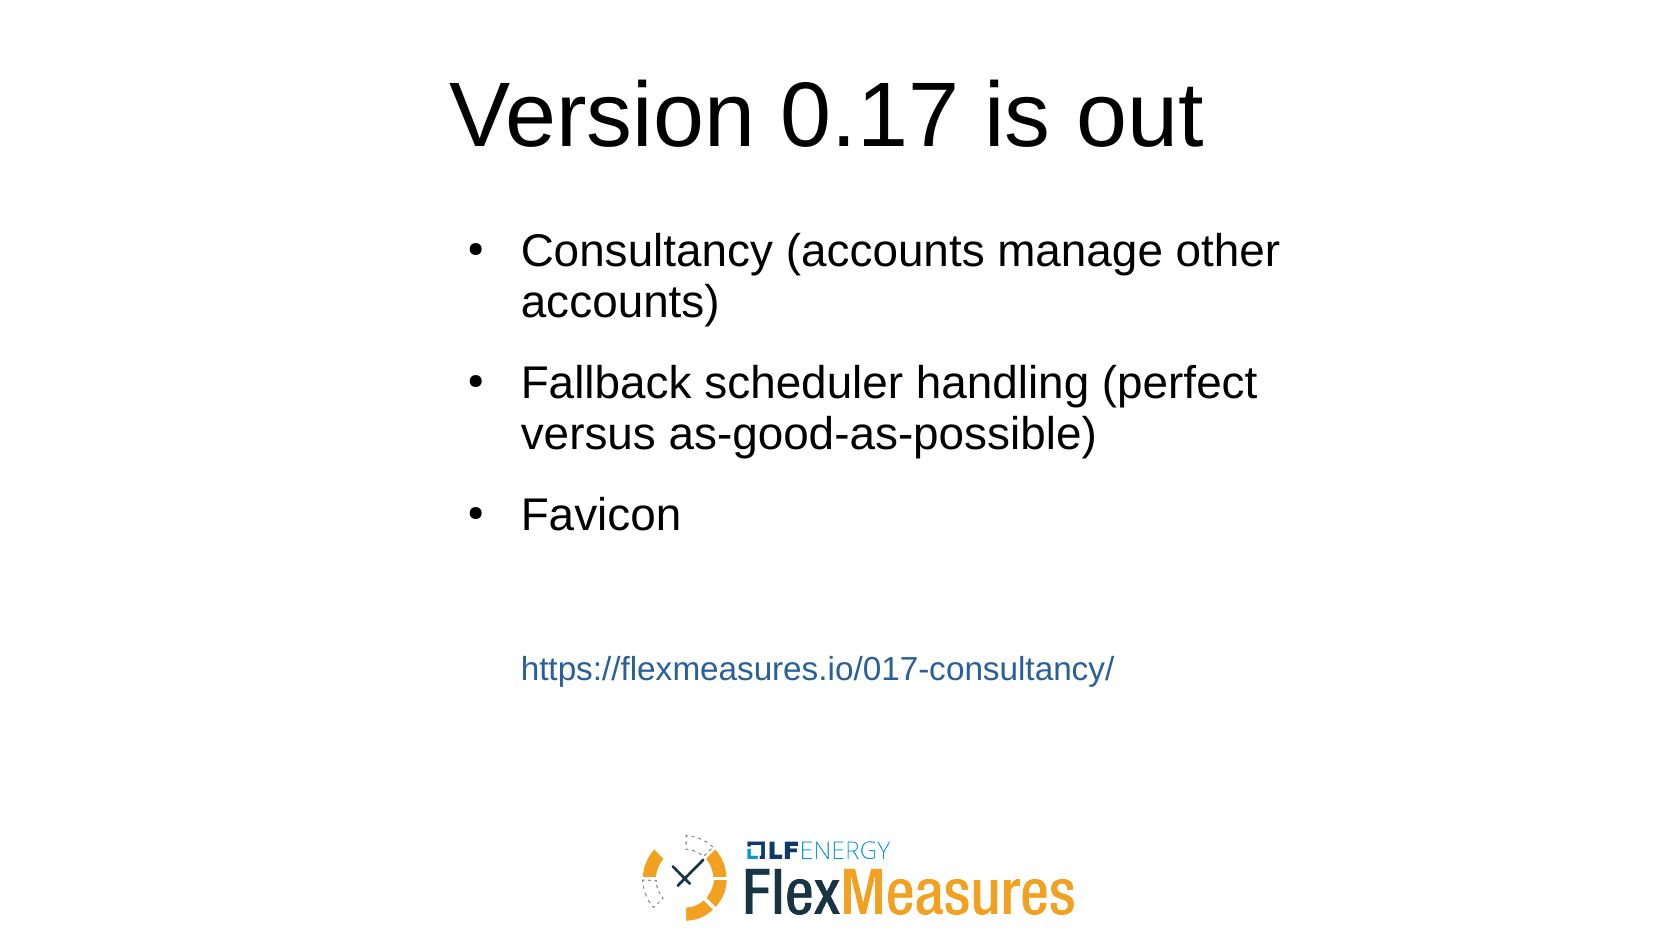

# Version 0.17 is out
Consultancy (accounts manage other accounts)
Fallback scheduler handling (perfect versus as-good-as-possible)
Favicon
https://flexmeasures.io/017-consultancy/